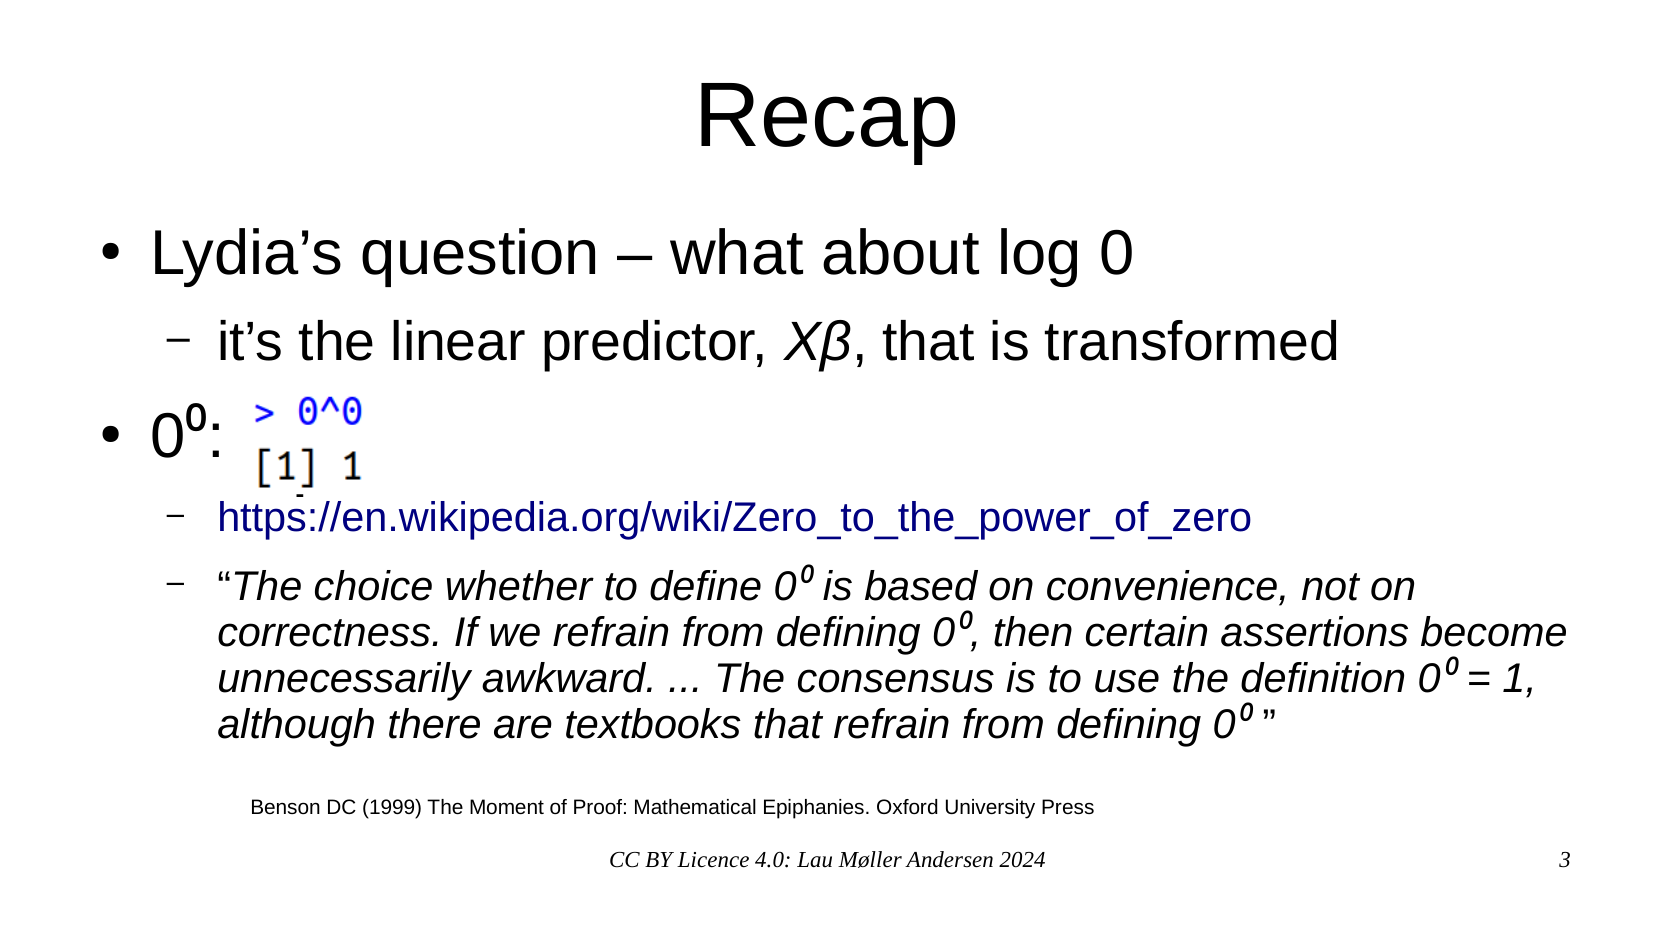

# Recap
Lydia’s question – what about log 0
it’s the linear predictor, Xβ, that is transformed
0⁰:
https://en.wikipedia.org/wiki/Zero_to_the_power_of_zero
“The choice whether to define 0⁰ is based on convenience, not on correctness. If we refrain from defining 0⁰, then certain assertions become unnecessarily awkward. ... The consensus is to use the definition 0⁰ = 1, although there are textbooks that refrain from defining 0⁰ ”
Benson DC (1999) The Moment of Proof: Mathematical Epiphanies. Oxford University Press
CC BY Licence 4.0: Lau Møller Andersen 2024
3